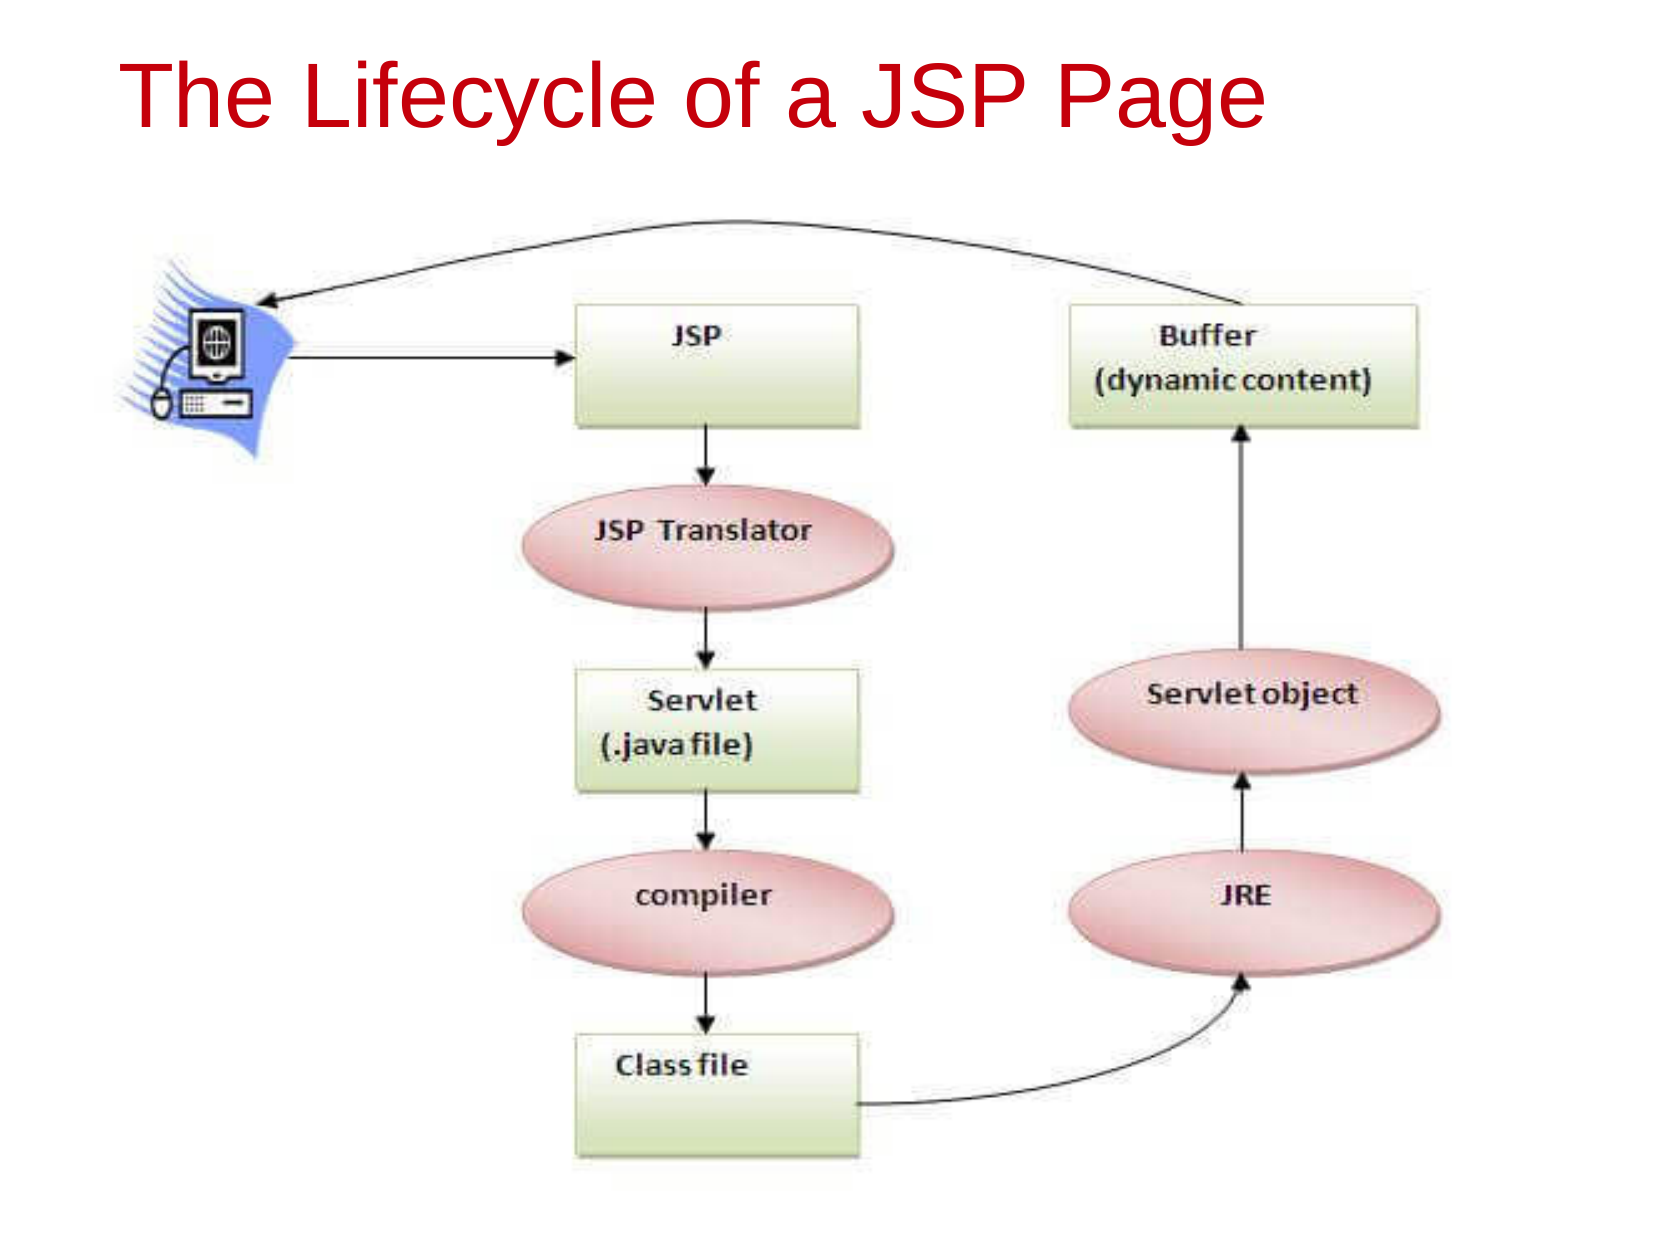

# The Lifecycle of a JSP Page